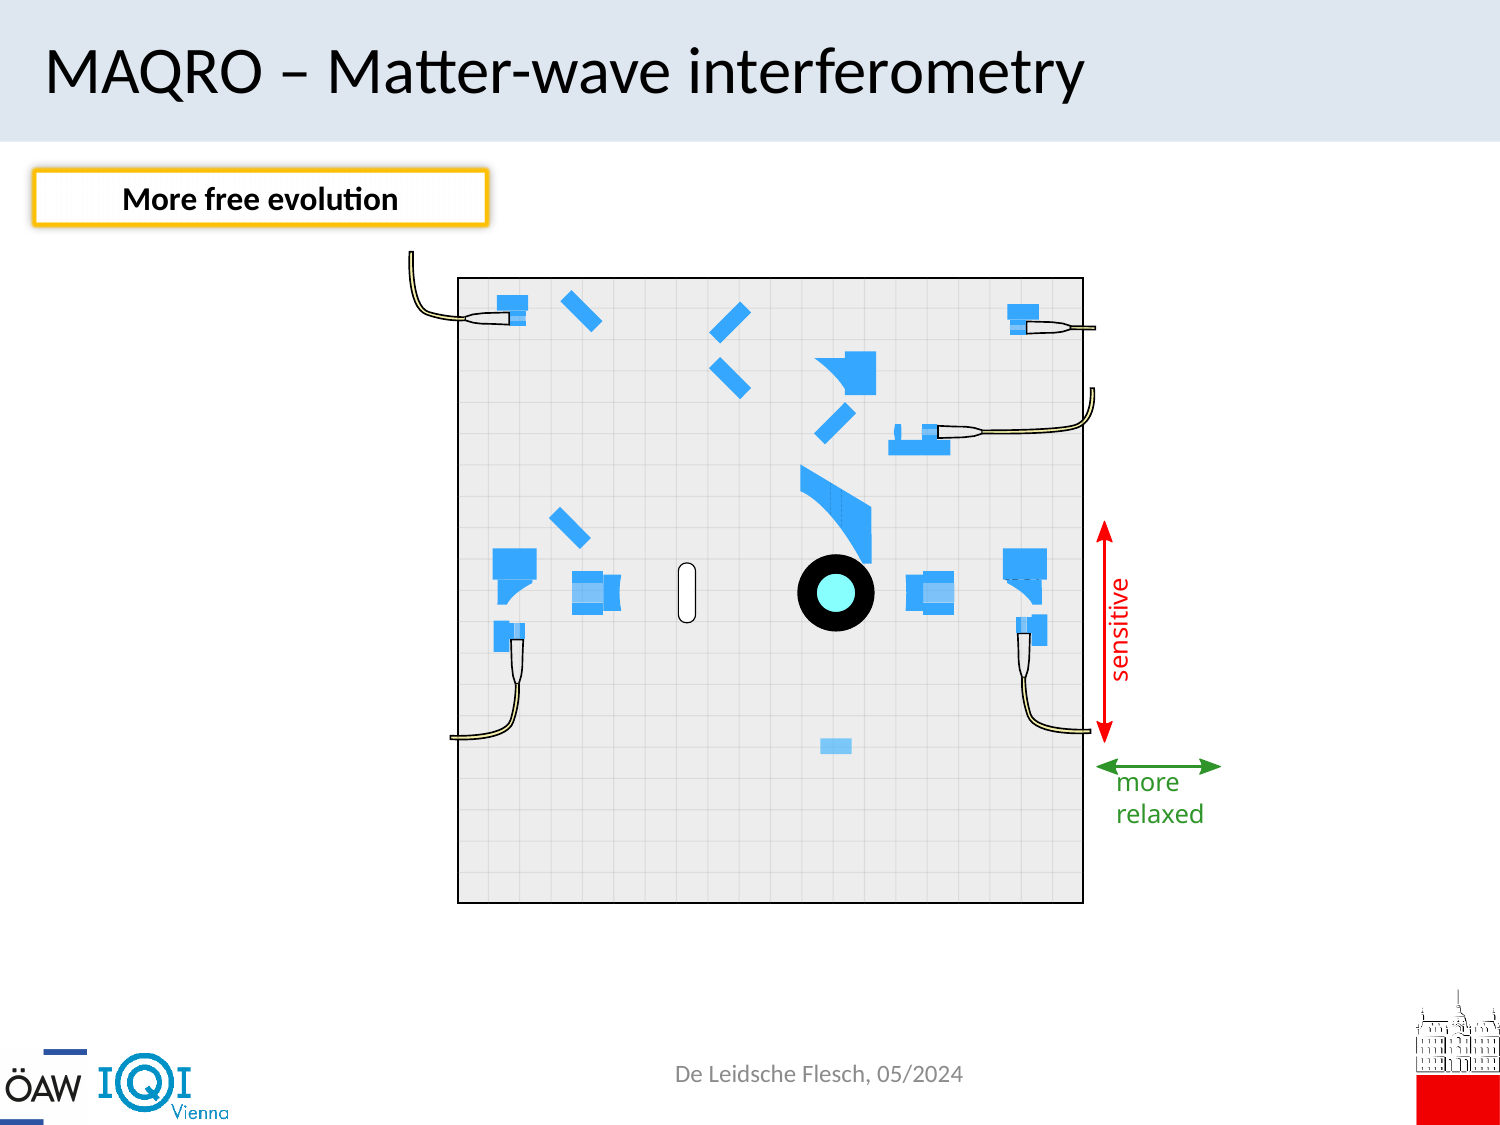

# MAQRO – Matter-wave interferometry
More free evolution
De Leidsche Flesch, 05/2024